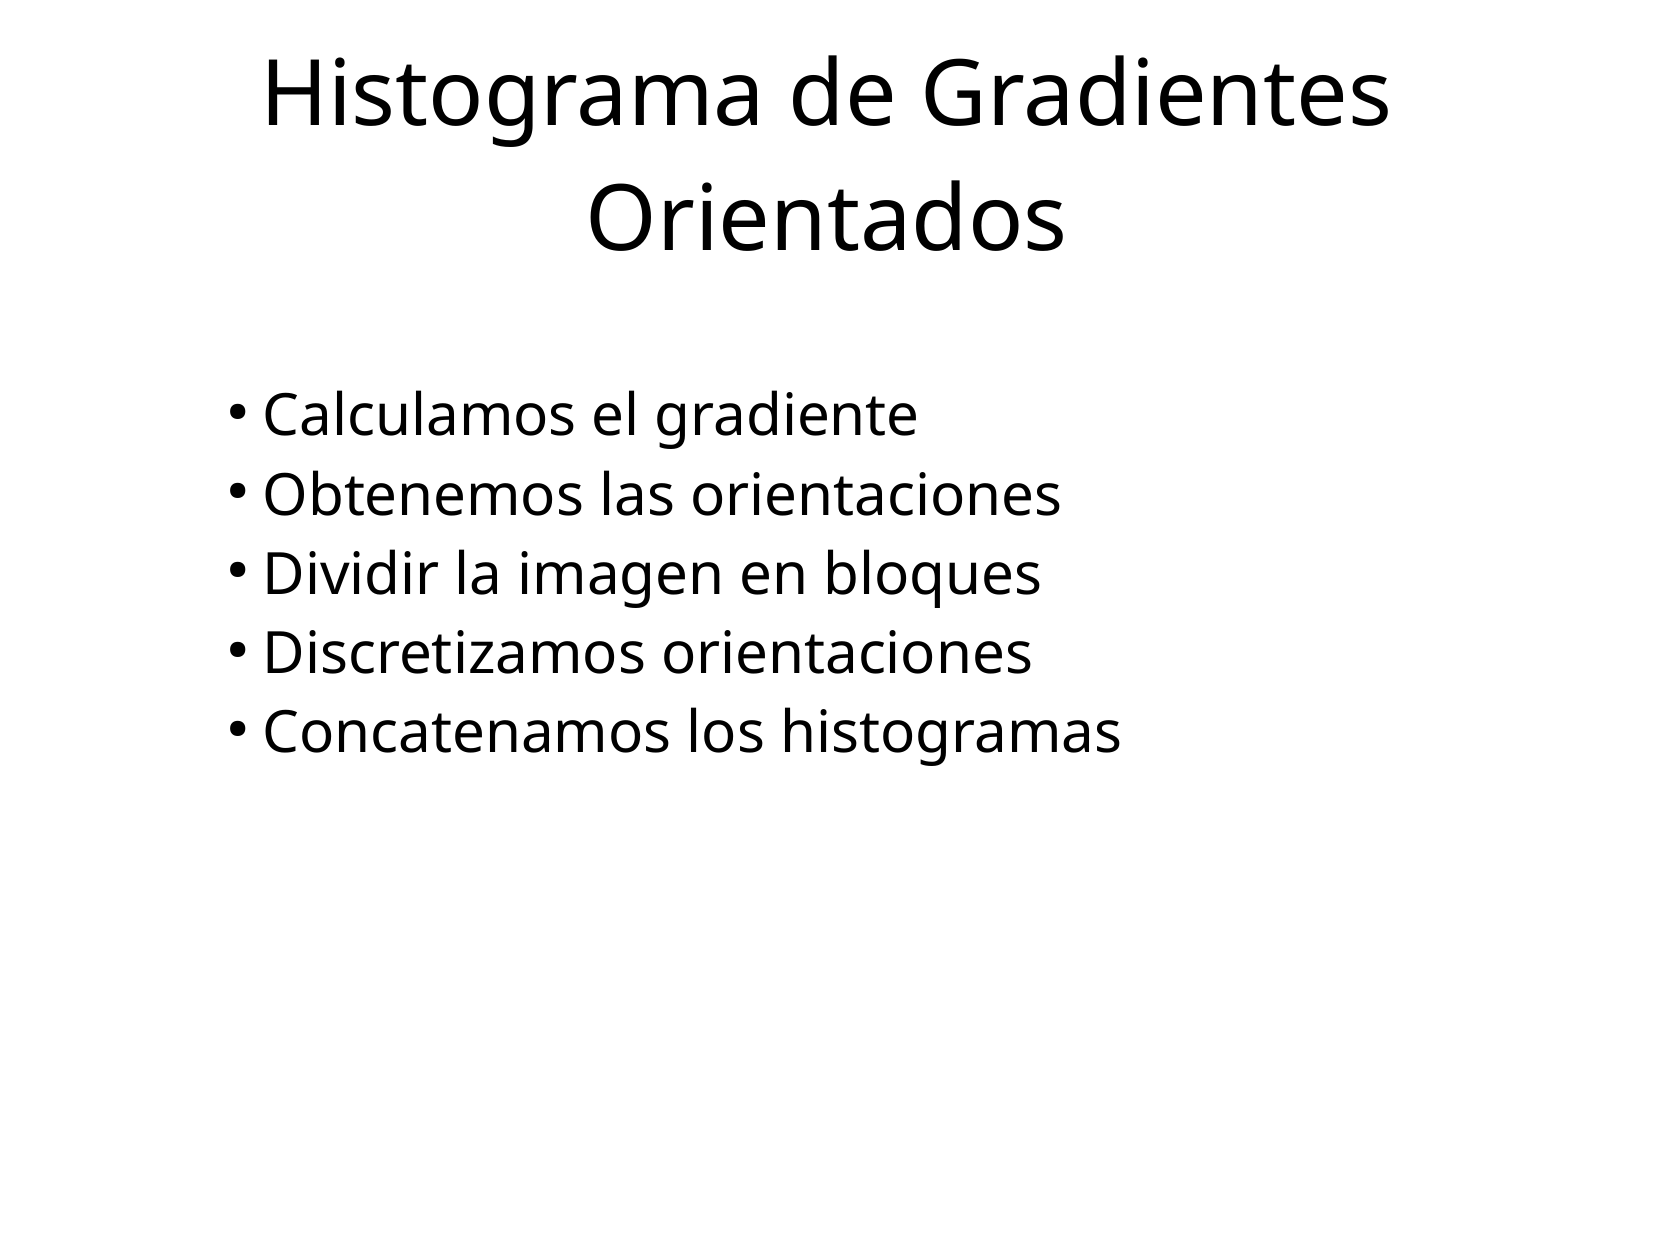

# Histograma de Gradientes Orientados
Calculamos el gradiente
Obtenemos las orientaciones
Dividir la imagen en bloques
Discretizamos orientaciones
Concatenamos los histogramas